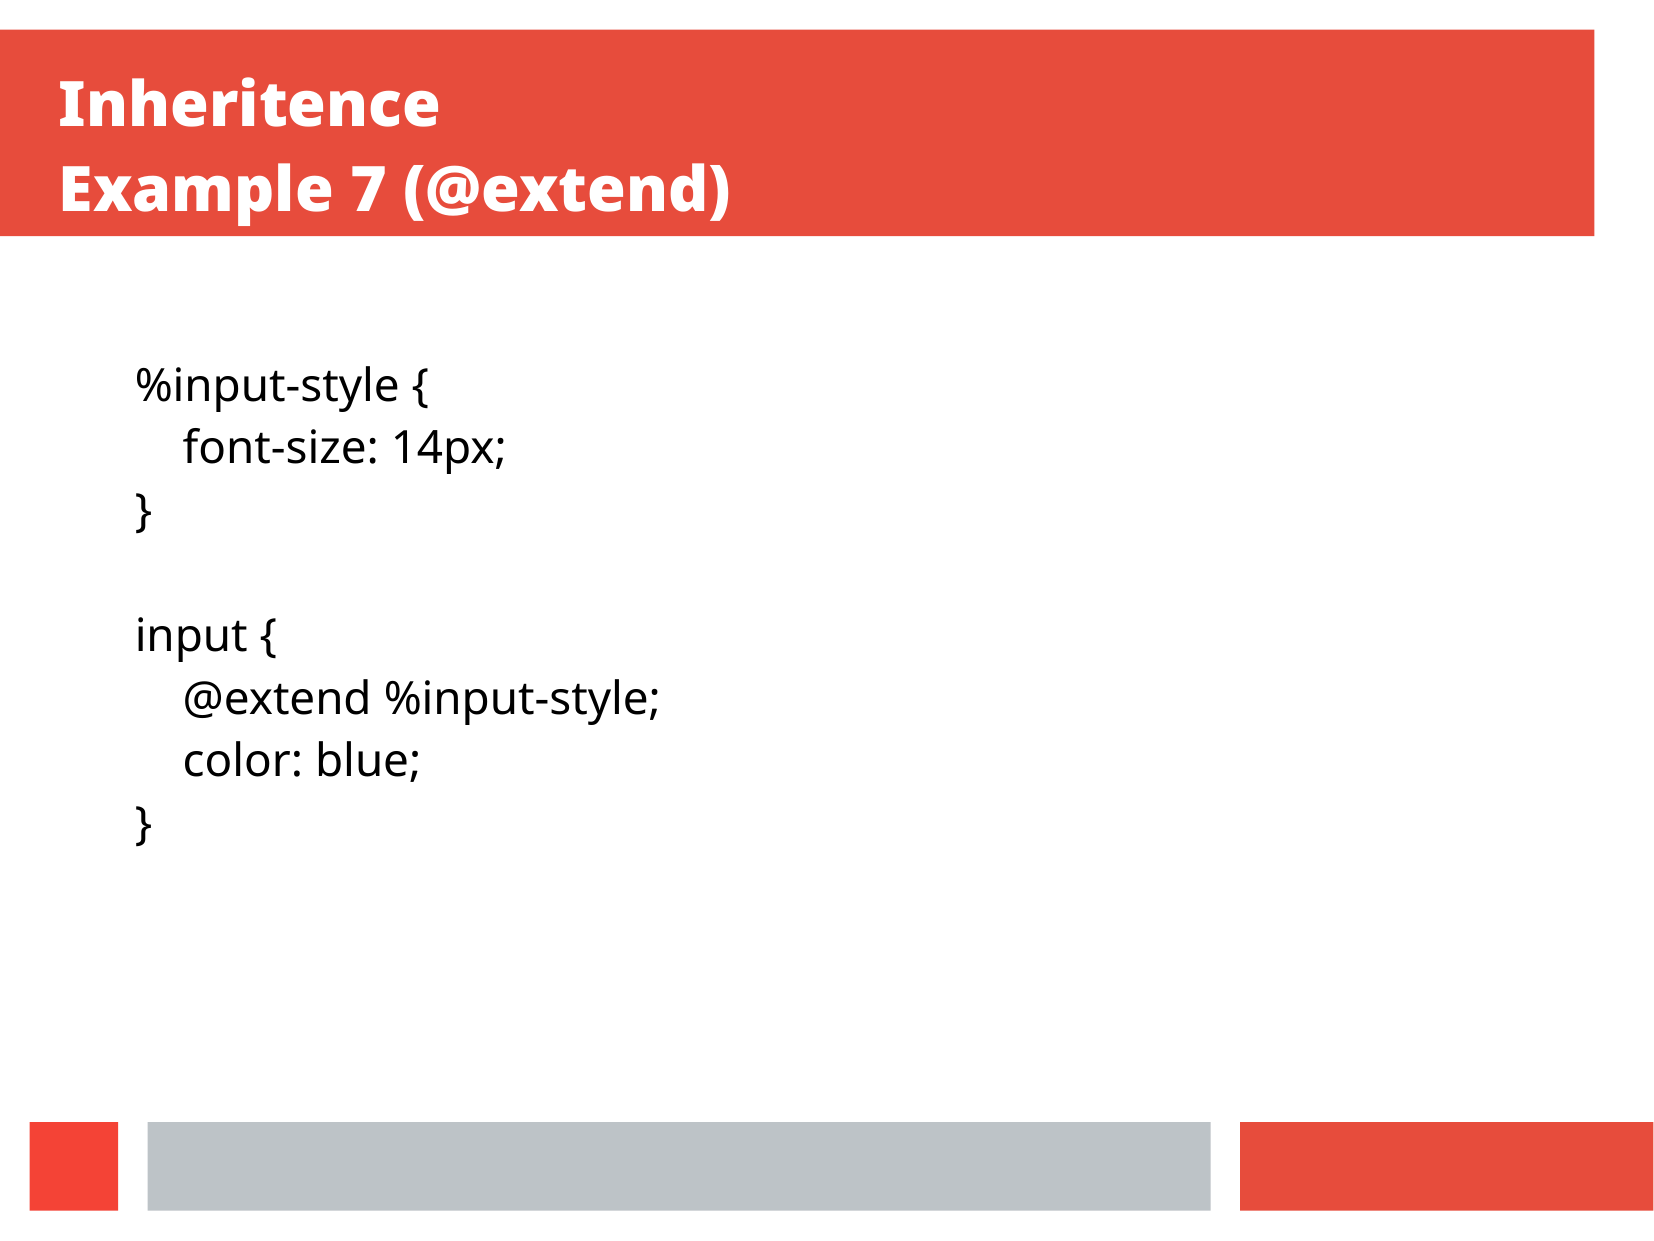

# Inheritence Example 7 (@extend)
%input-style {
 font-size: 14px;
}
input {
 @extend %input-style;
 color: blue;
}